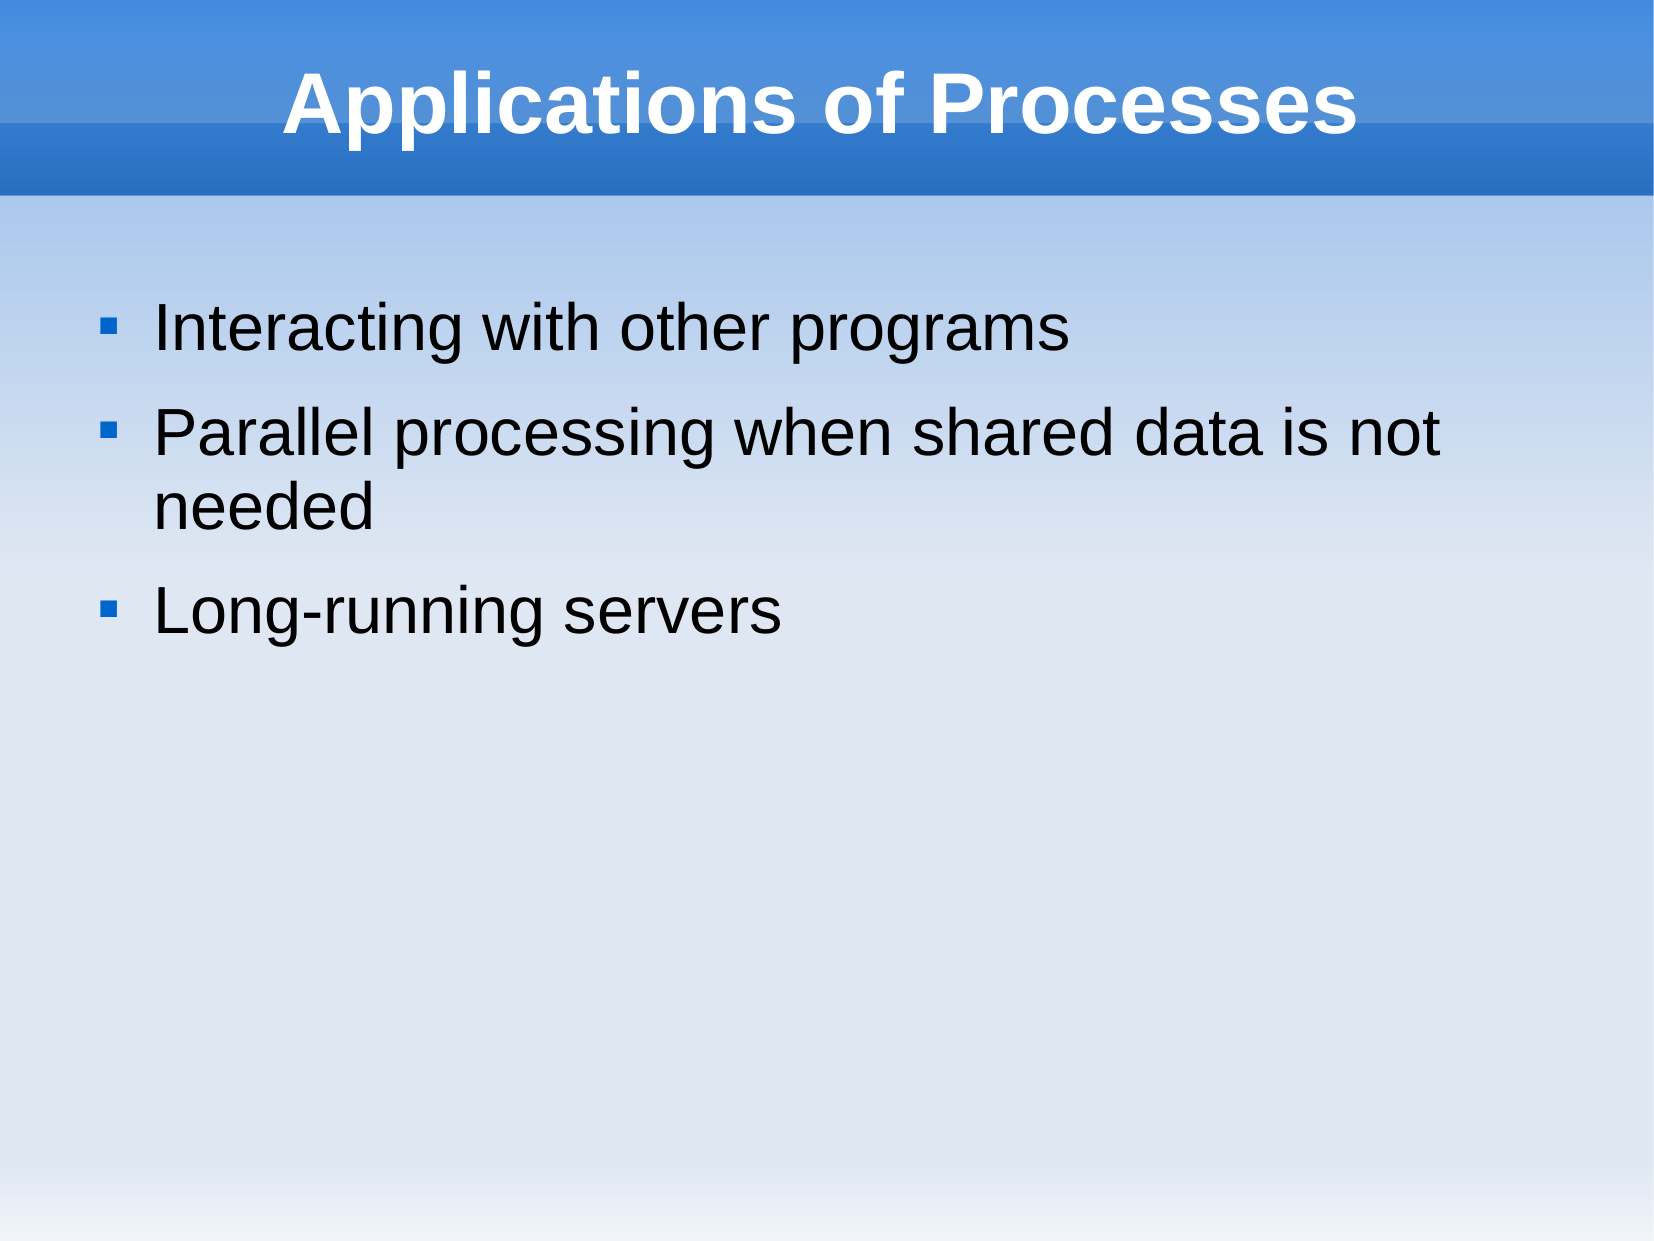

# Applications of Processes
Interacting with other programs
Parallel processing when shared data is not needed
Long-running servers